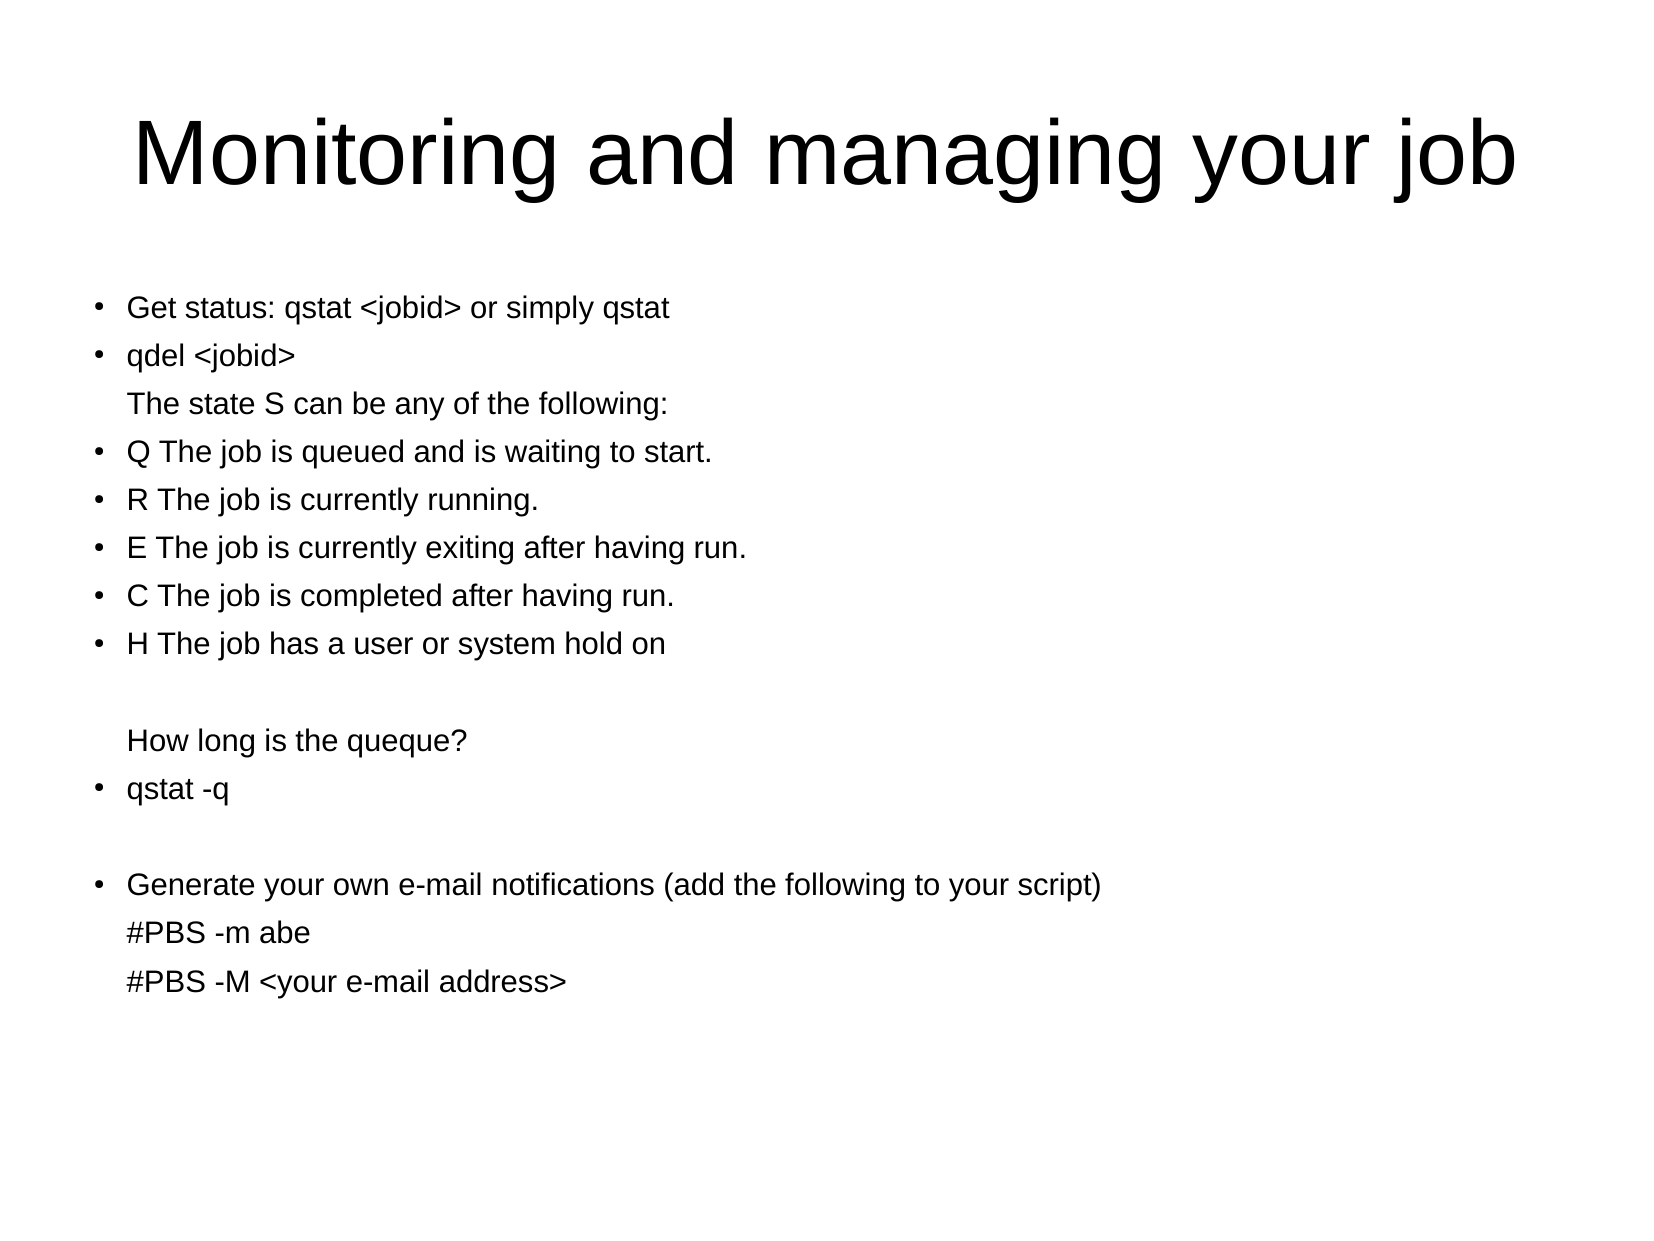

# Monitoring and managing your job
Get status: qstat <jobid> or simply qstat
qdel <jobid>
The state S can be any of the following:
Q The job is queued and is waiting to start.
R The job is currently running.
E The job is currently exiting after having run.
C The job is completed after having run.
H The job has a user or system hold on
How long is the queque?
qstat -q
Generate your own e-mail notifications (add the following to your script)
#PBS -m abe
#PBS -M <your e-mail address>